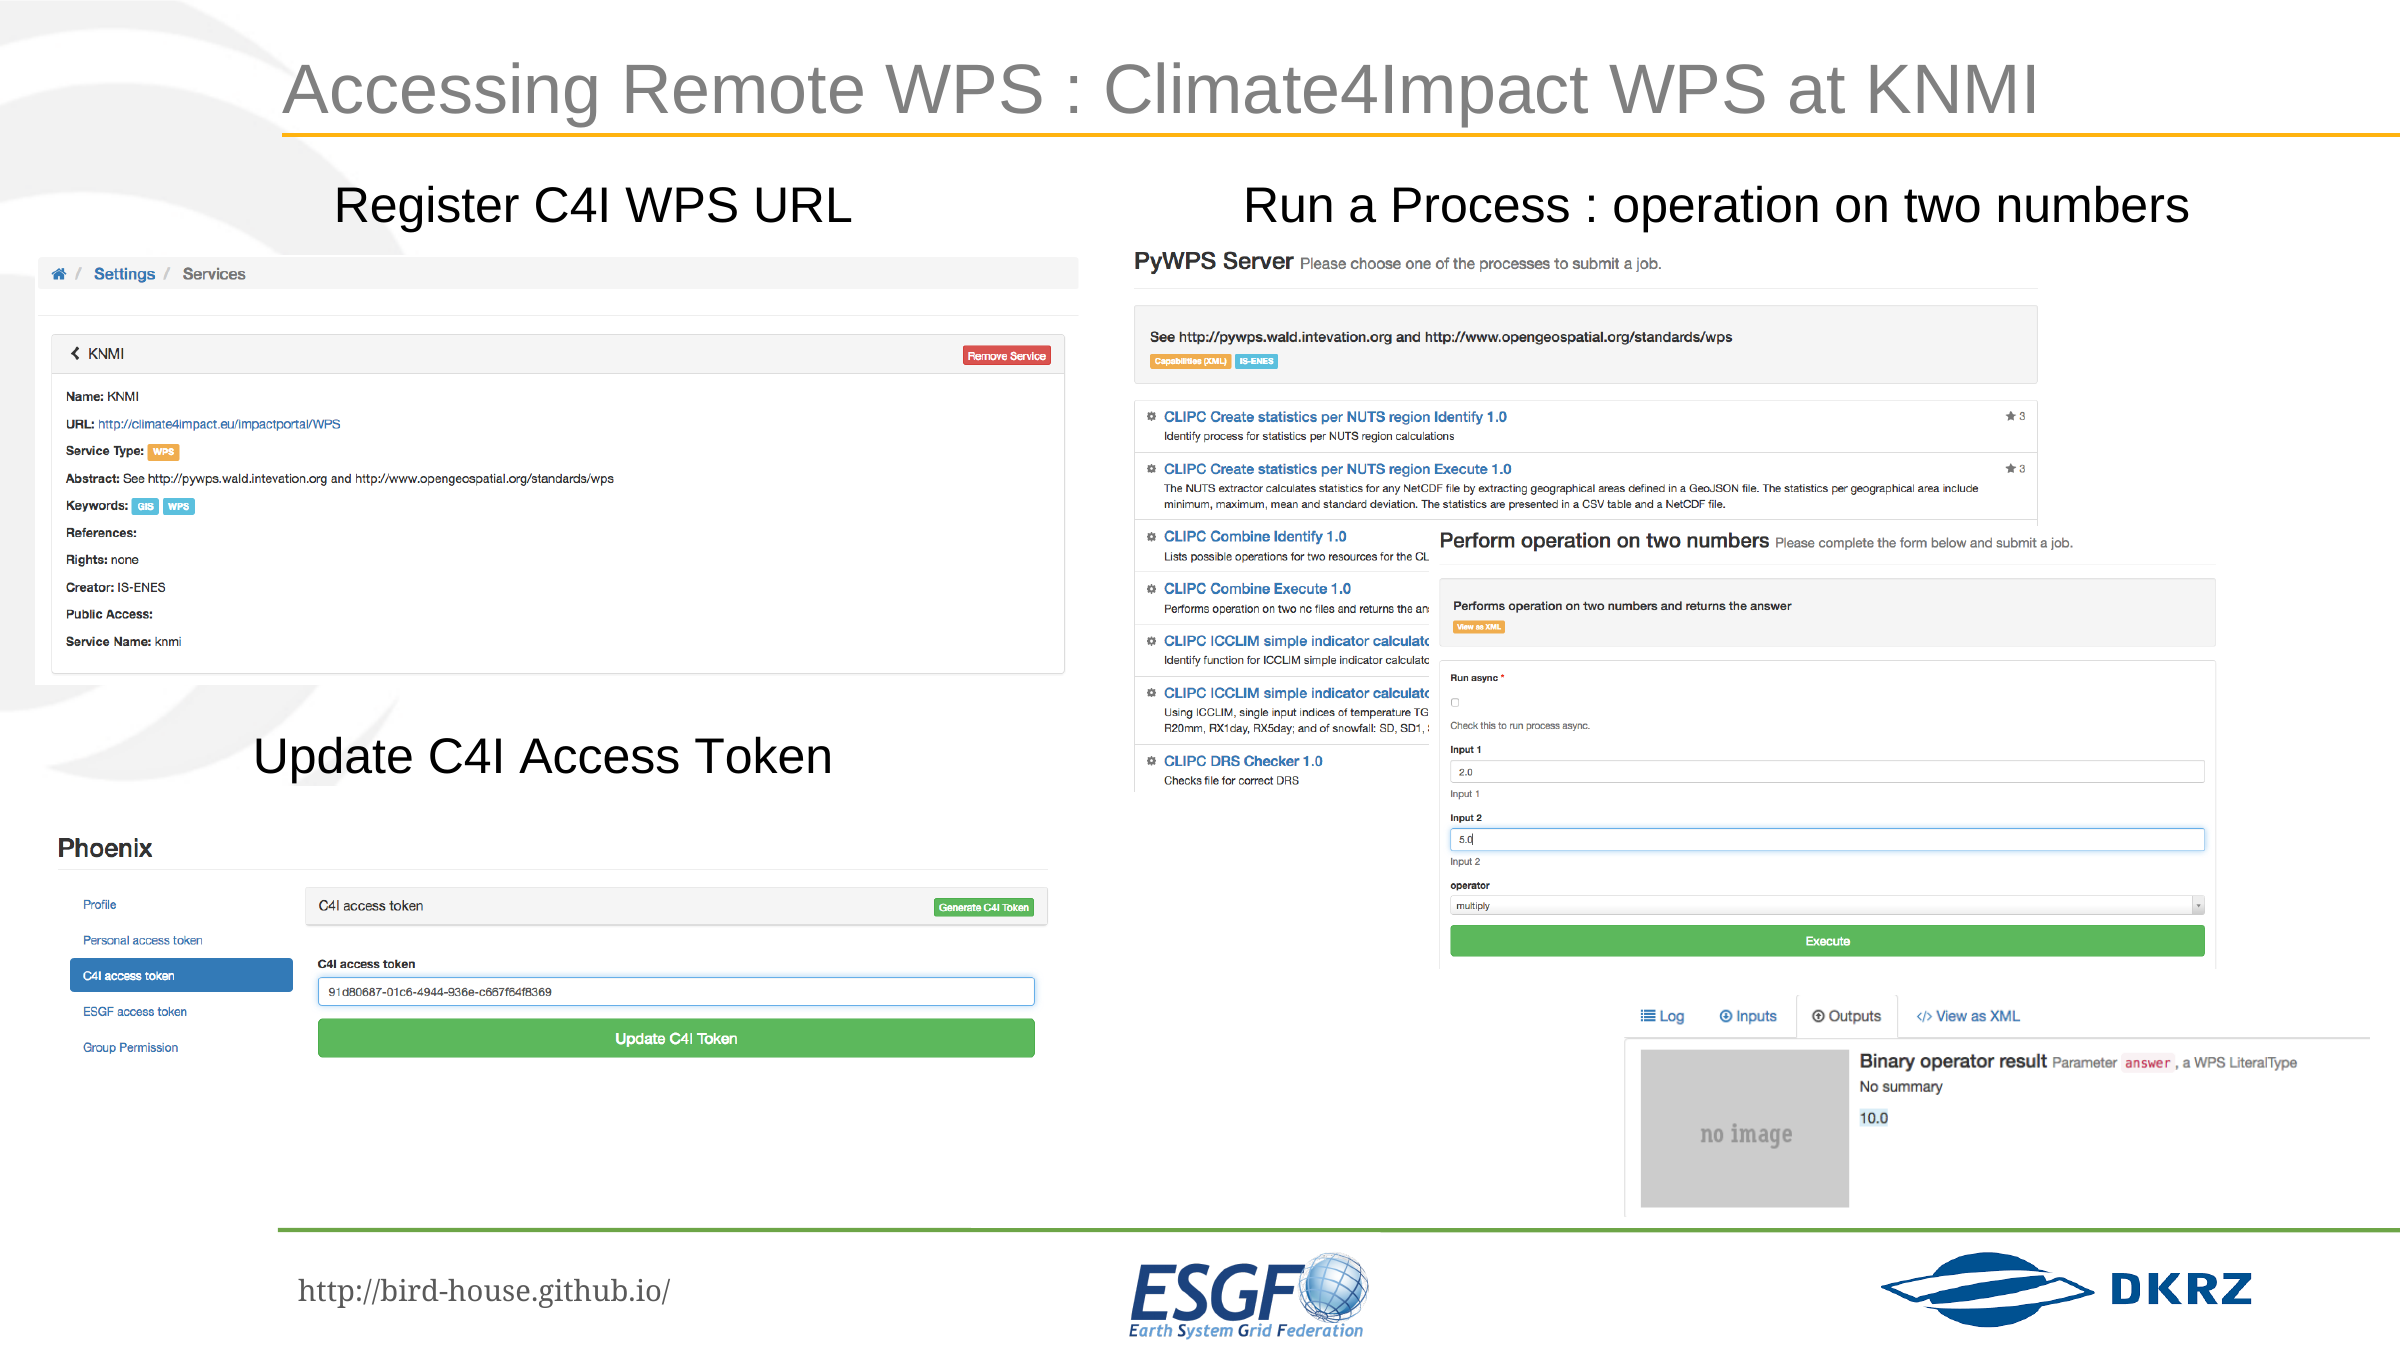

# Accessing Remote WPS : Climate4Impact WPS at KNMI
Register C4I WPS URL
Run a Process : operation on two numbers
Update C4I Access Token